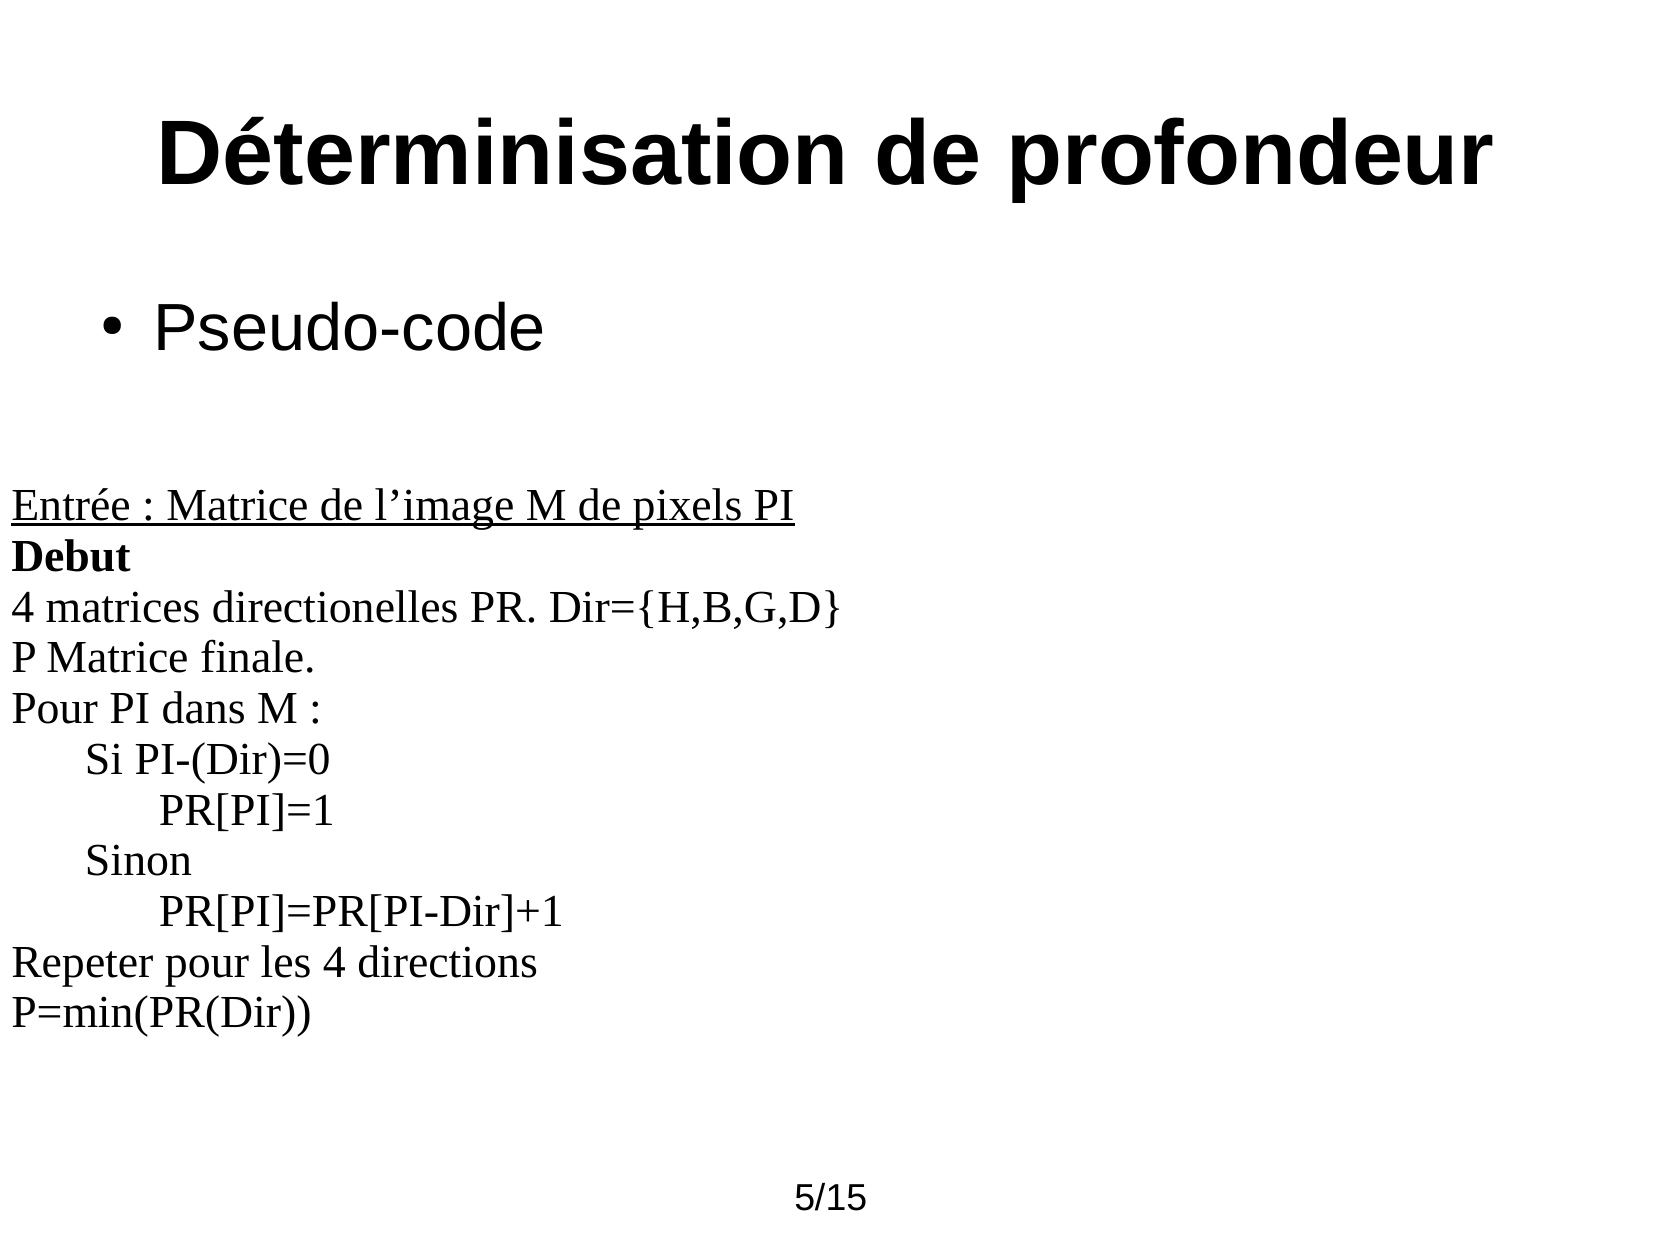

# Déterminisation de profondeur
Pseudo-code
Entrée : Matrice de l’image M de pixels PI
Debut
4 matrices directionelles PR. Dir={H,B,G,D}
P Matrice finale.
Pour PI dans M :
	Si PI-(Dir)=0
		PR[PI]=1
	Sinon
		PR[PI]=PR[PI-Dir]+1
Repeter pour les 4 directions
P=min(PR(Dir))
5/15